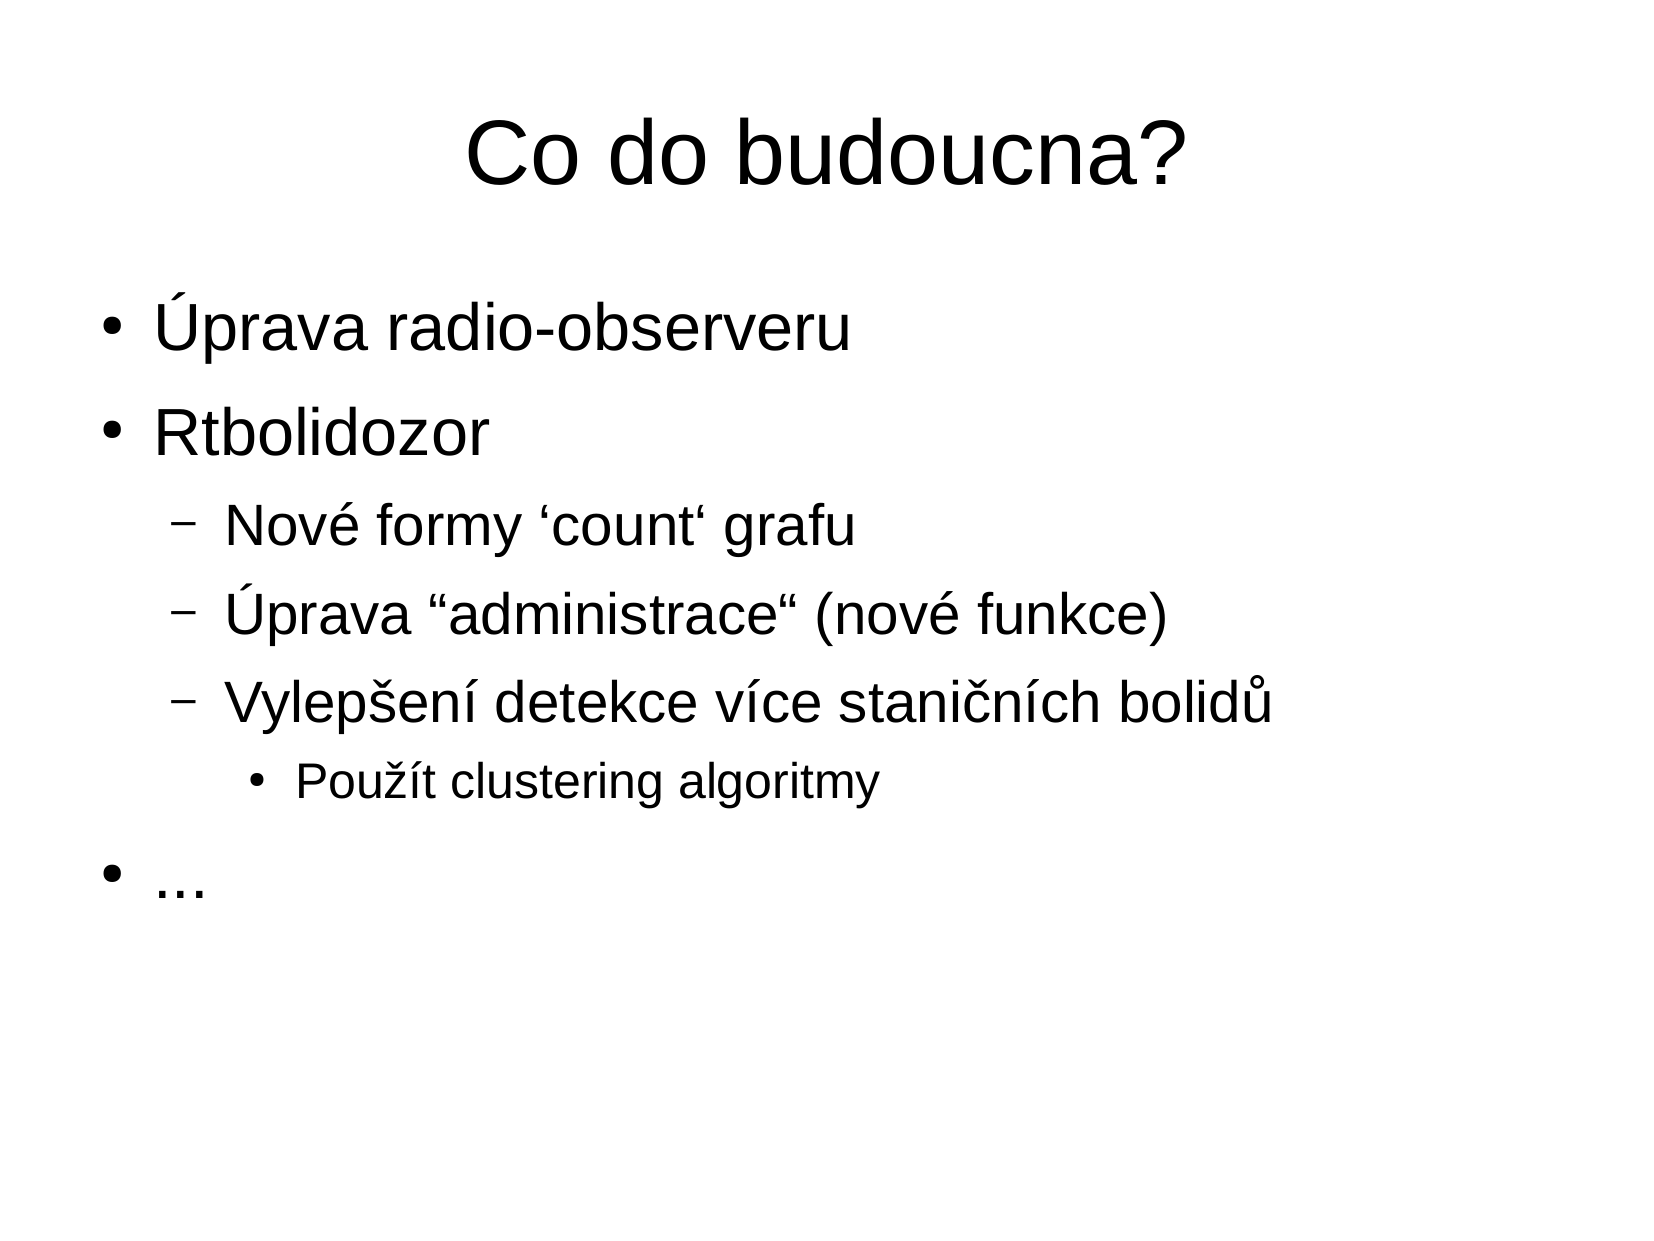

# Co do budoucna?
Úprava radio-observeru
Rtbolidozor
Nové formy ‘count‘ grafu
Úprava “administrace“ (nové funkce)
Vylepšení detekce více staničních bolidů
Použít clustering algoritmy
...